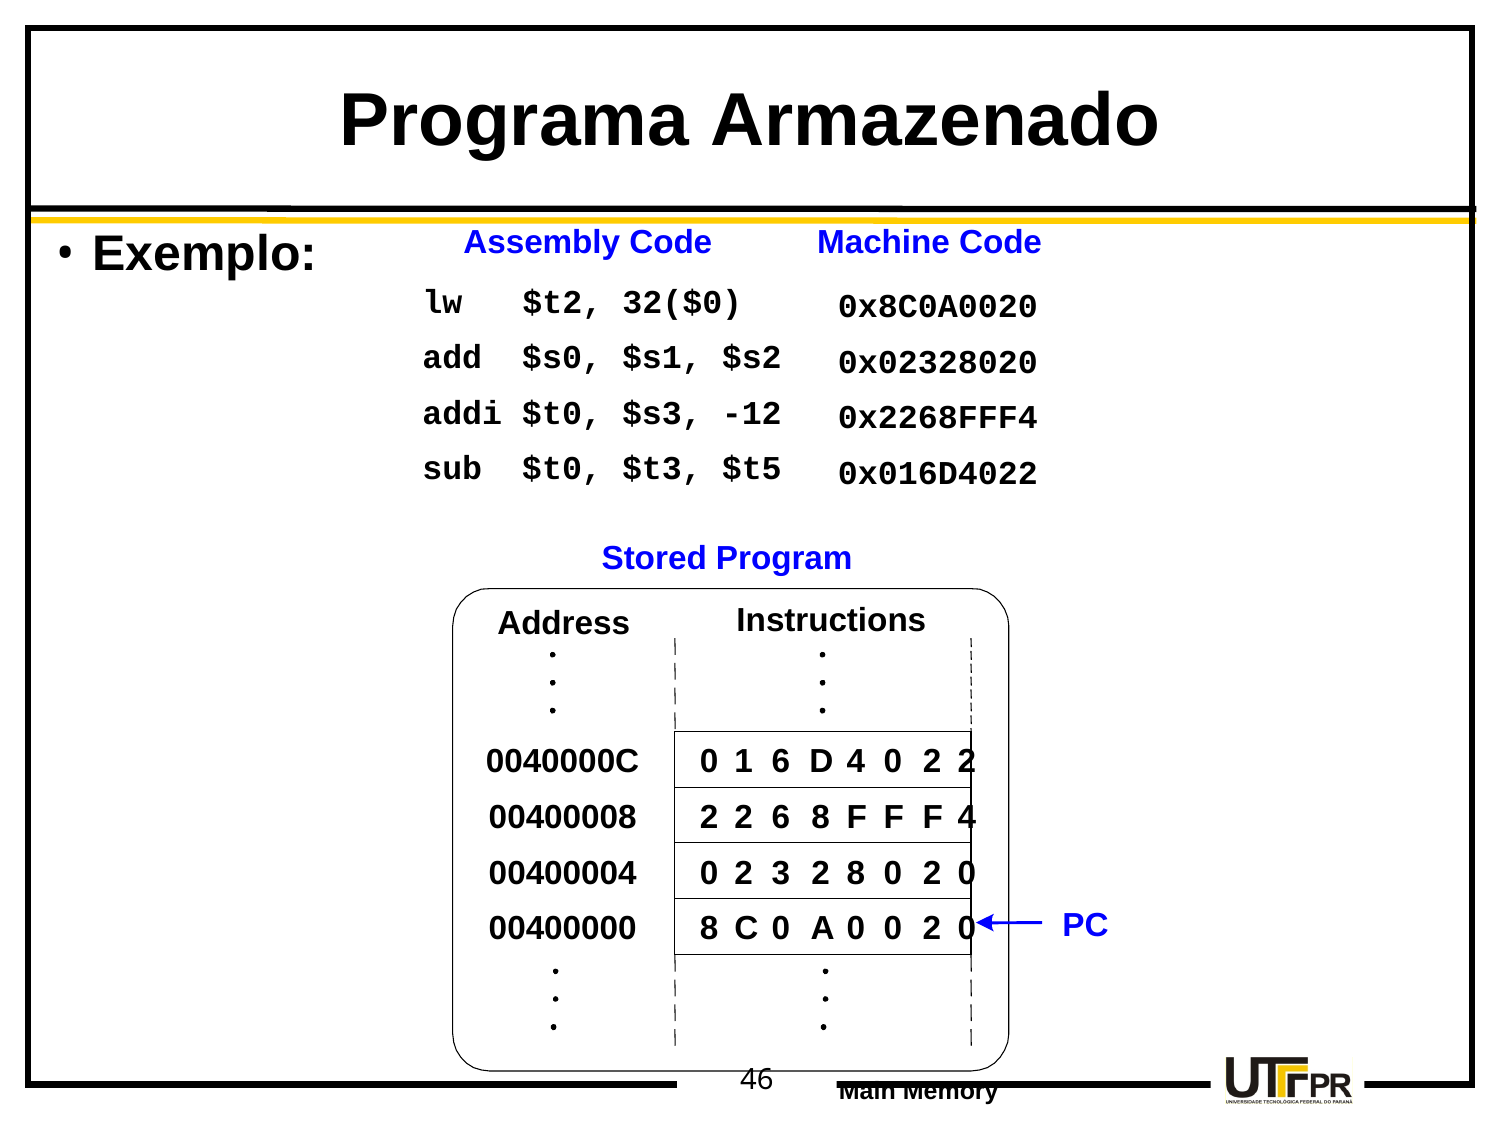

Programa Armazenado
# Exemplo:
Assembly Code
Machine Code
lw $t2, 32($0)
0x8C0A0020
add $s0, $s1, $s2
0x02328020
addi $t0, $s3, -12
0x2268FFF4
sub $t0, $t3, $t5
0x016D4022
Stored Program
Instructions
Address
0040000C
0
1
6
D
4
0
2
2
00400008
2
2
6
8
F
F
F
4
00400004
0
2
3
2
8
0
2
0
PC
00400000
8
C
0
A
0
0
2
0
Main Memory